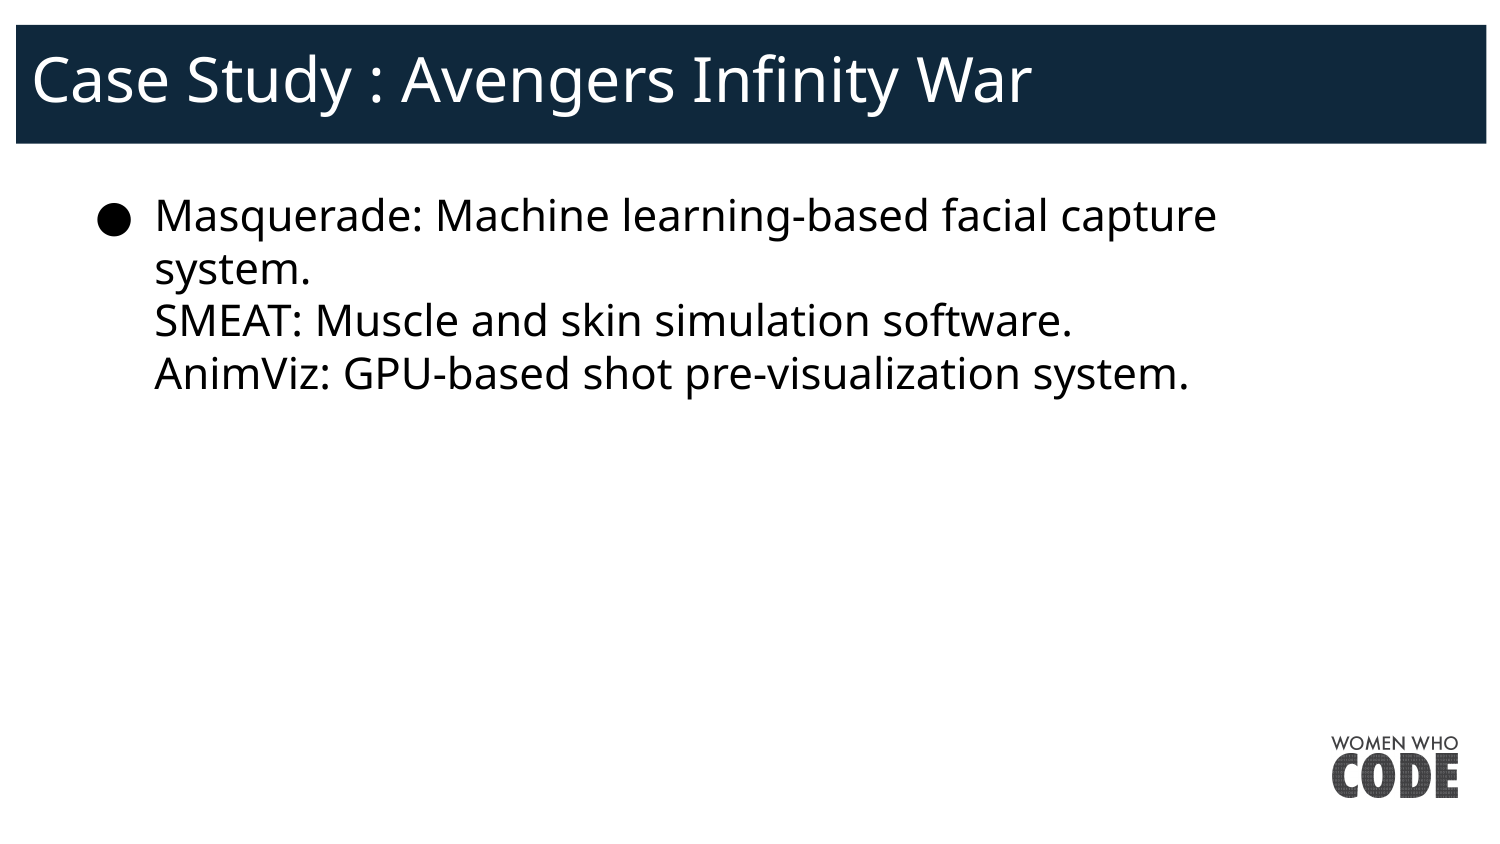

Case Study : Avengers Infinity War
# Masquerade: Machine learning-based facial capture system. SMEAT: Muscle and skin simulation software. AnimViz: GPU-based shot pre-visualization system.